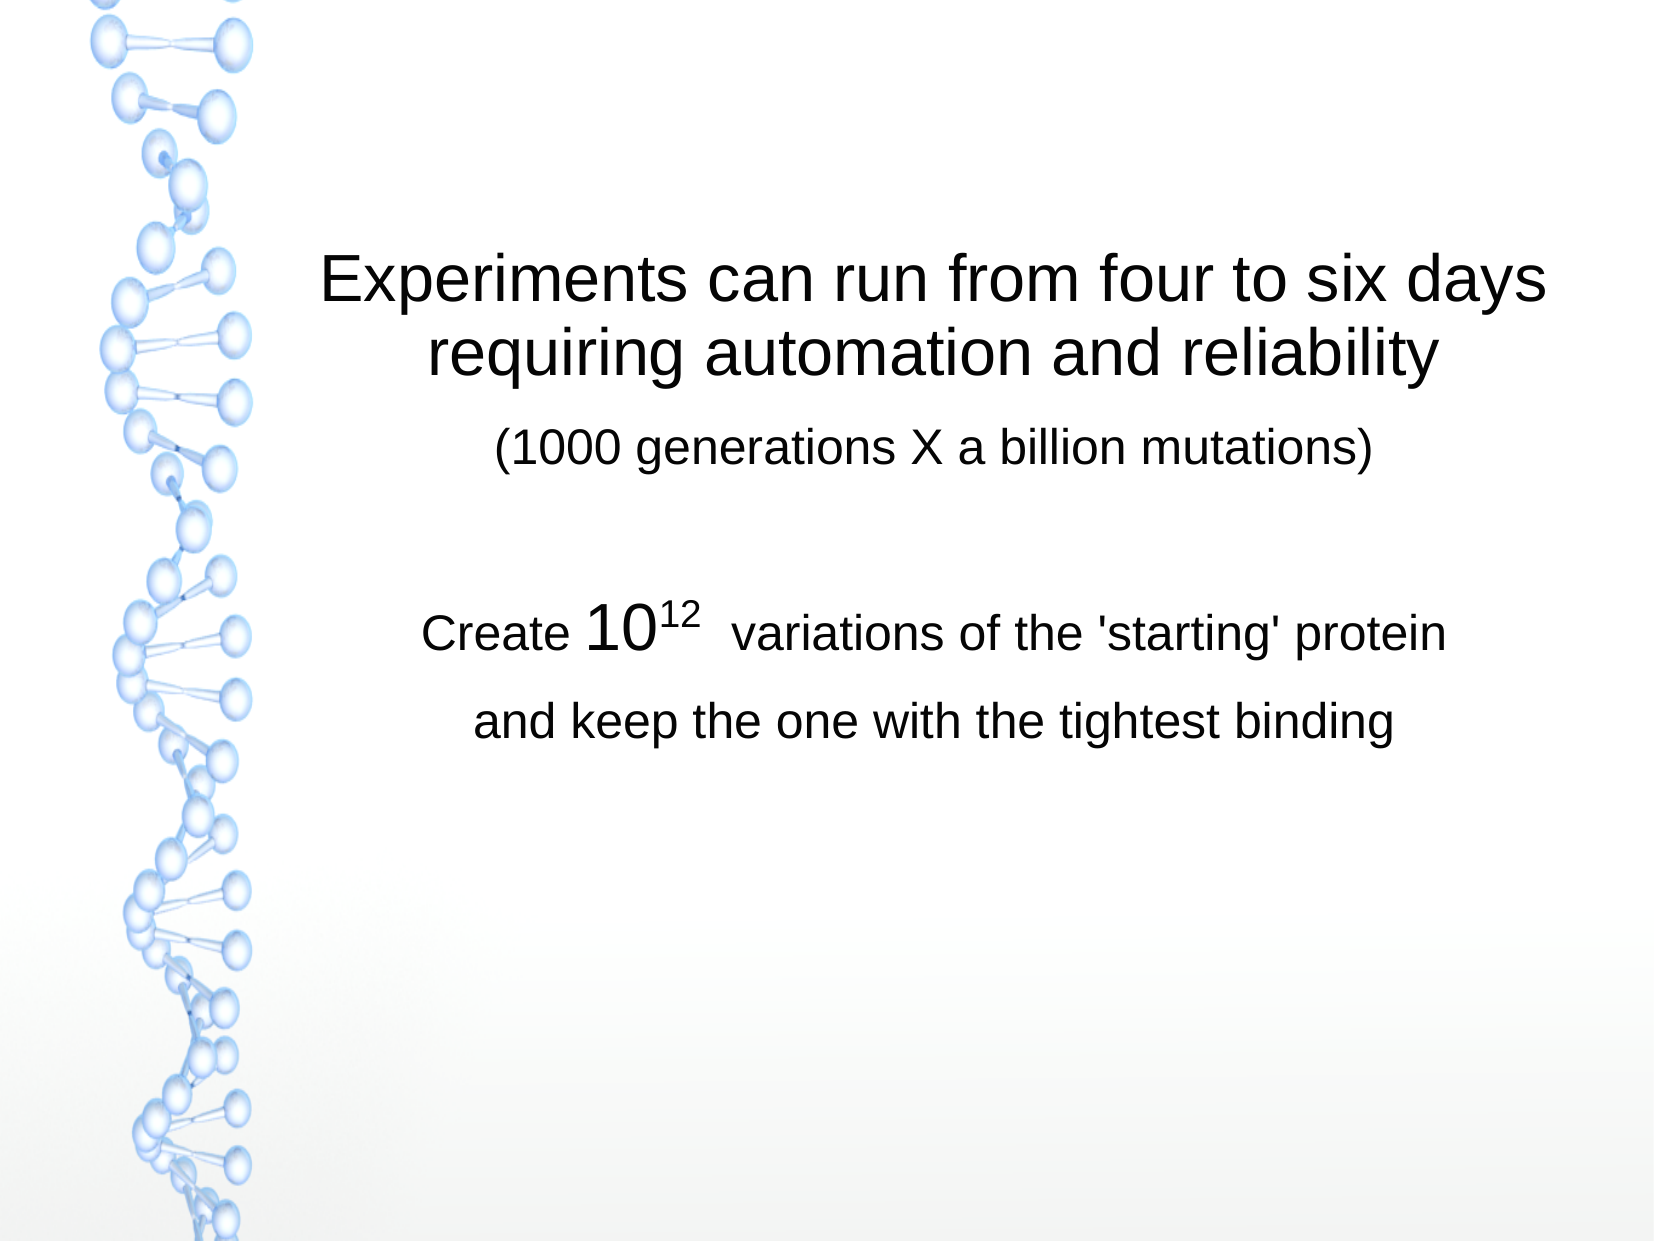

Experiments can run from four to six days requiring automation and reliability
(1000 generations X a billion mutations)
Create 1012 variations of the 'starting' protein
and keep the one with the tightest binding